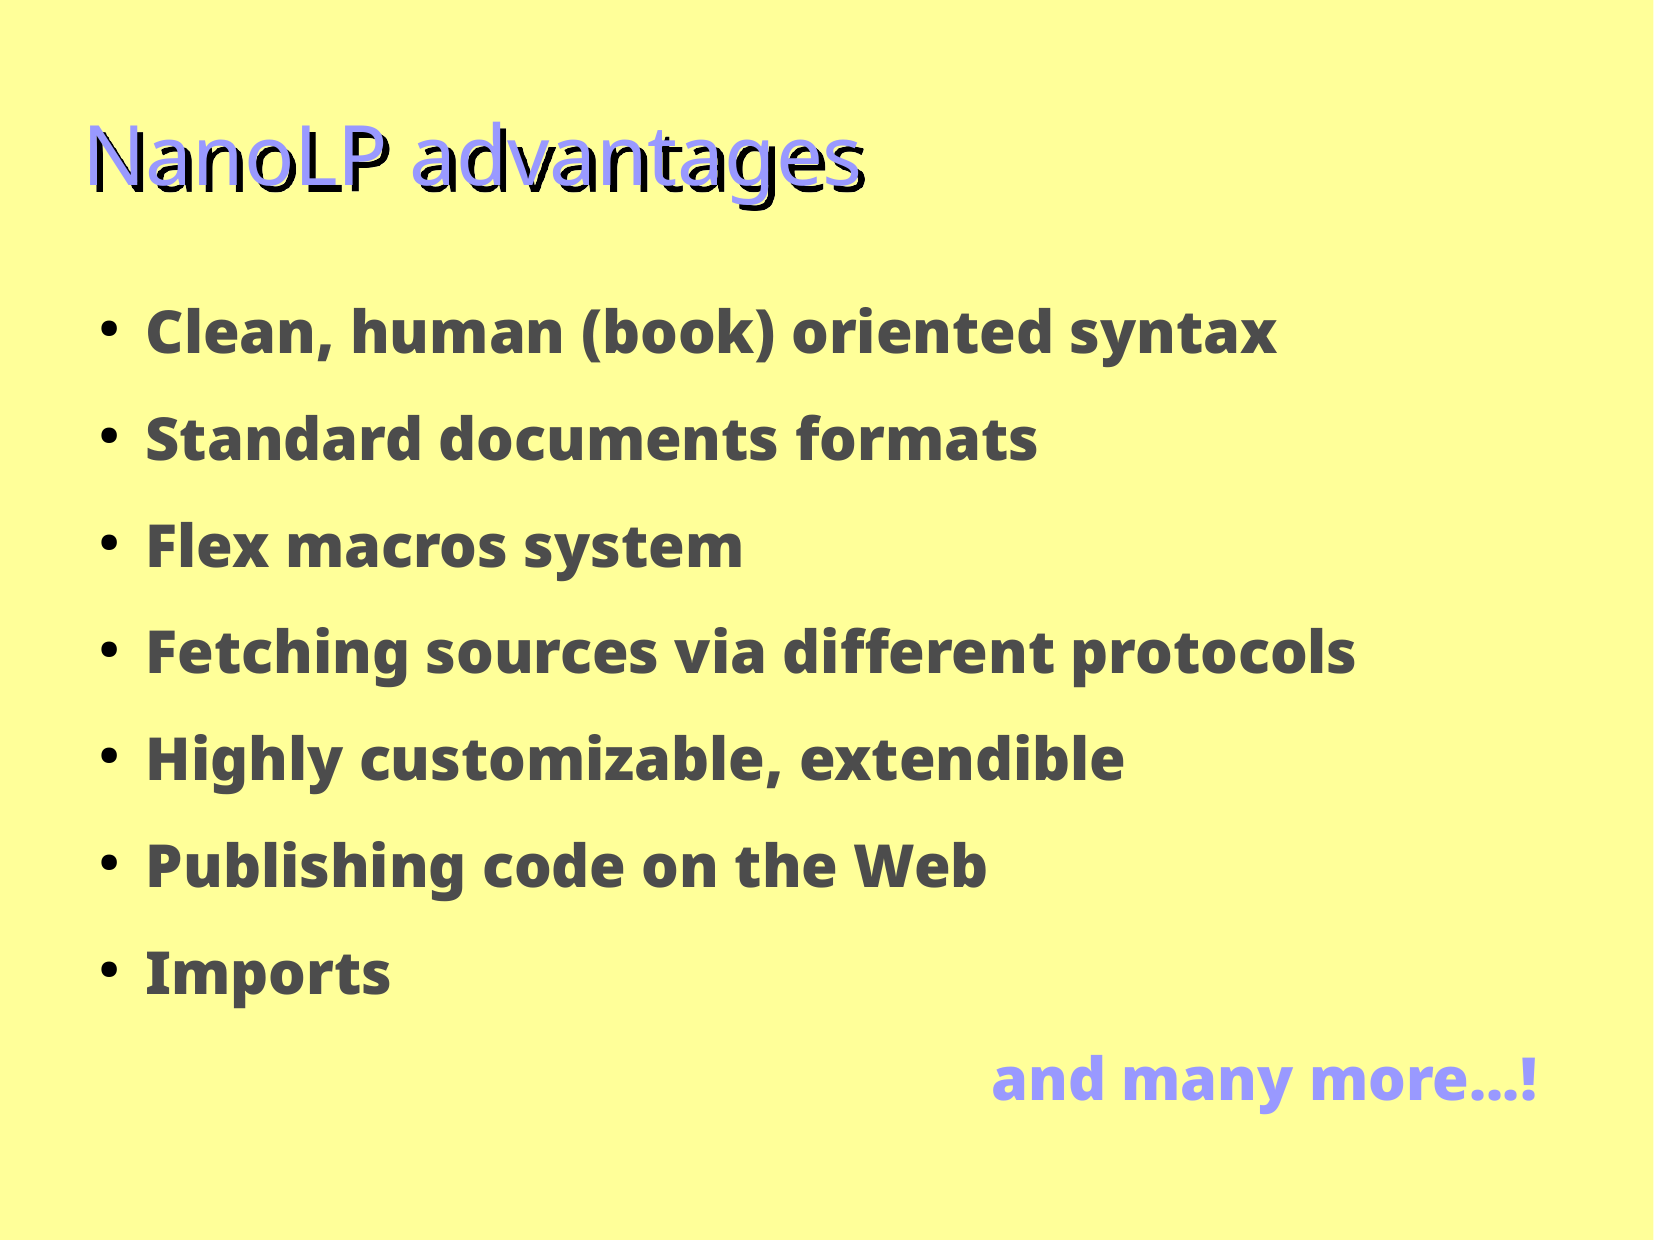

# NanoLP advantages
Clean, human (book) oriented syntax
Standard documents formats
Flex macros system
Fetching sources via different protocols
Highly customizable, extendible
Publishing code on the Web
Imports
and many more...!